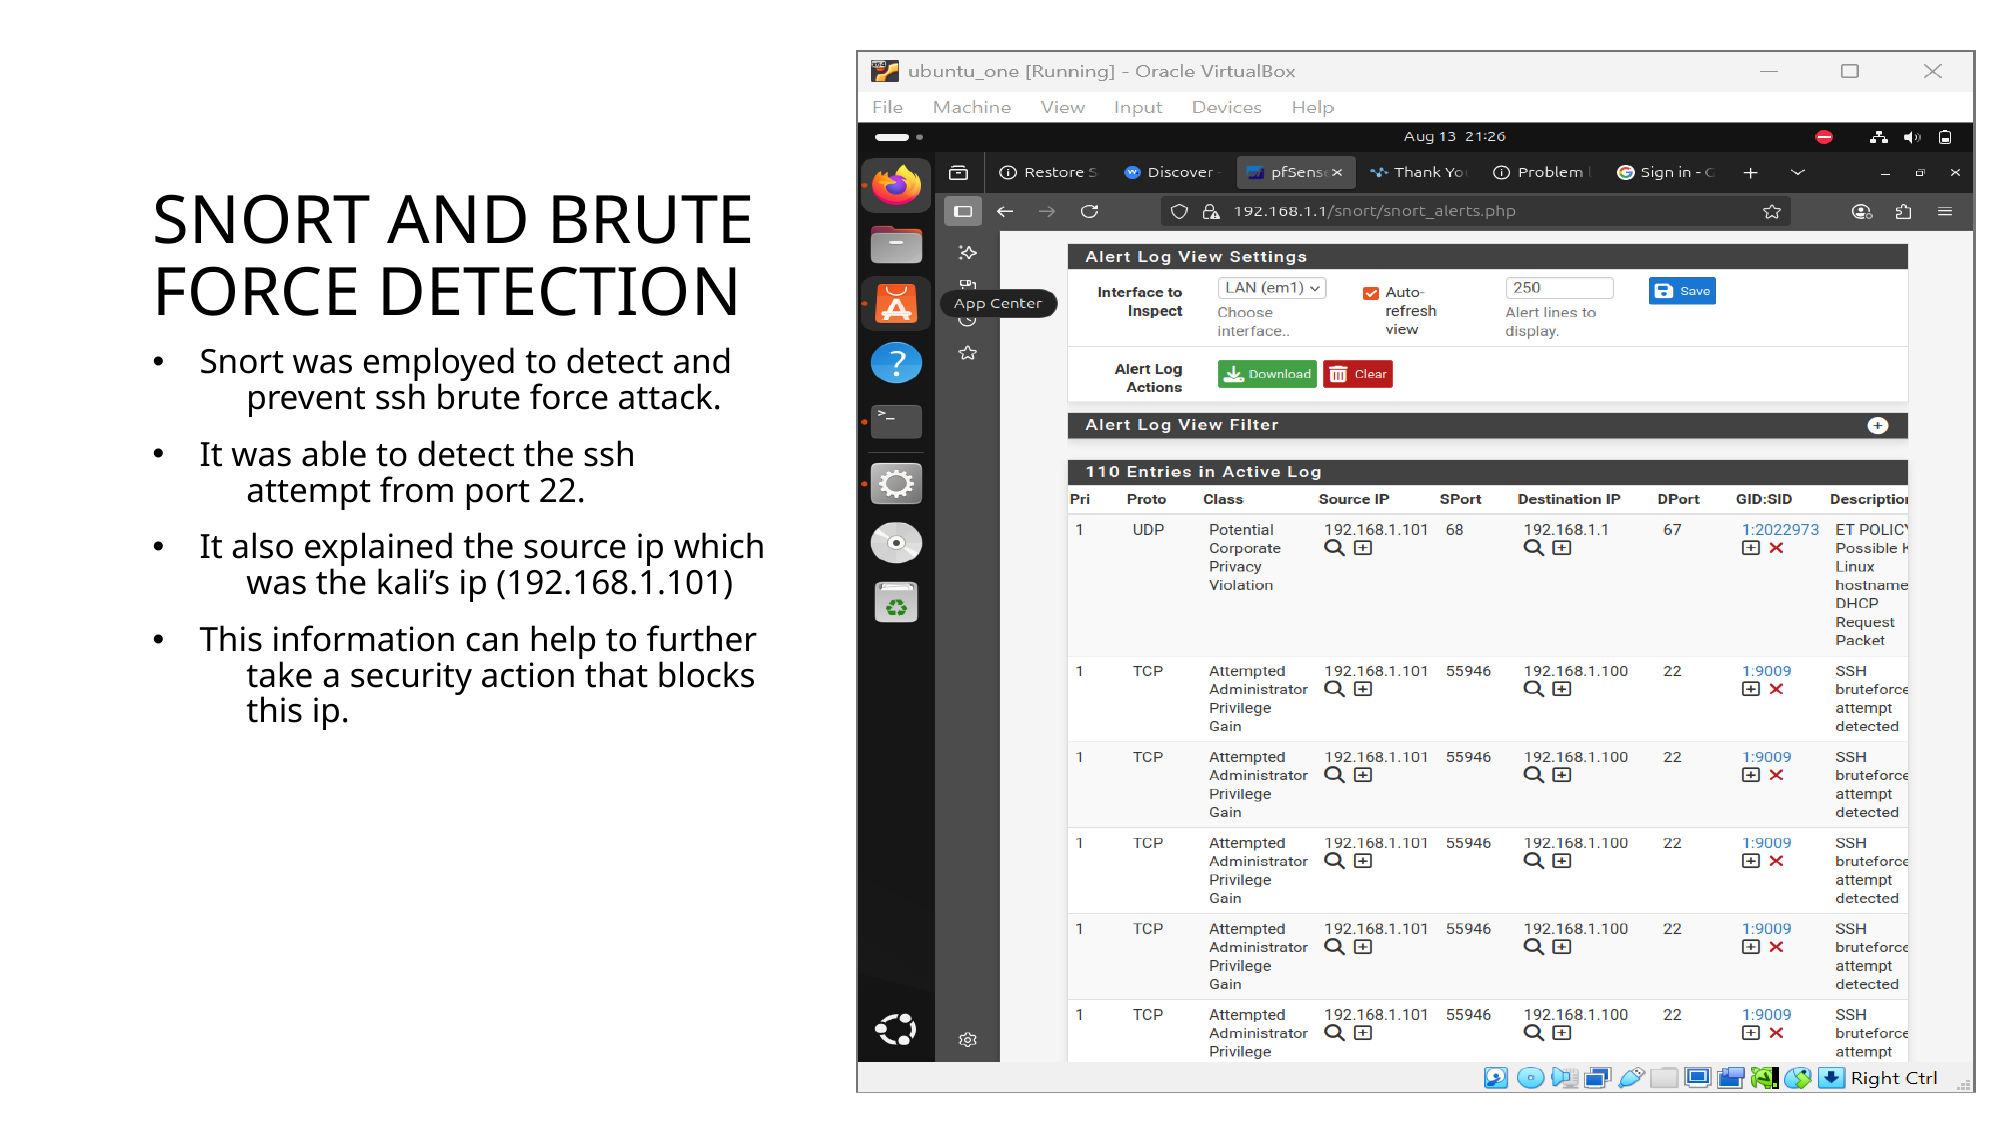

# SNORT AND BRUTE FORCE DETECTION
Snort was employed to detect and prevent ssh brute force attack.
It was able to detect the ssh attempt from port 22.
It also explained the source ip which was the kali’s ip (192.168.1.101)
This information can help to further take a security action that blocks this ip.